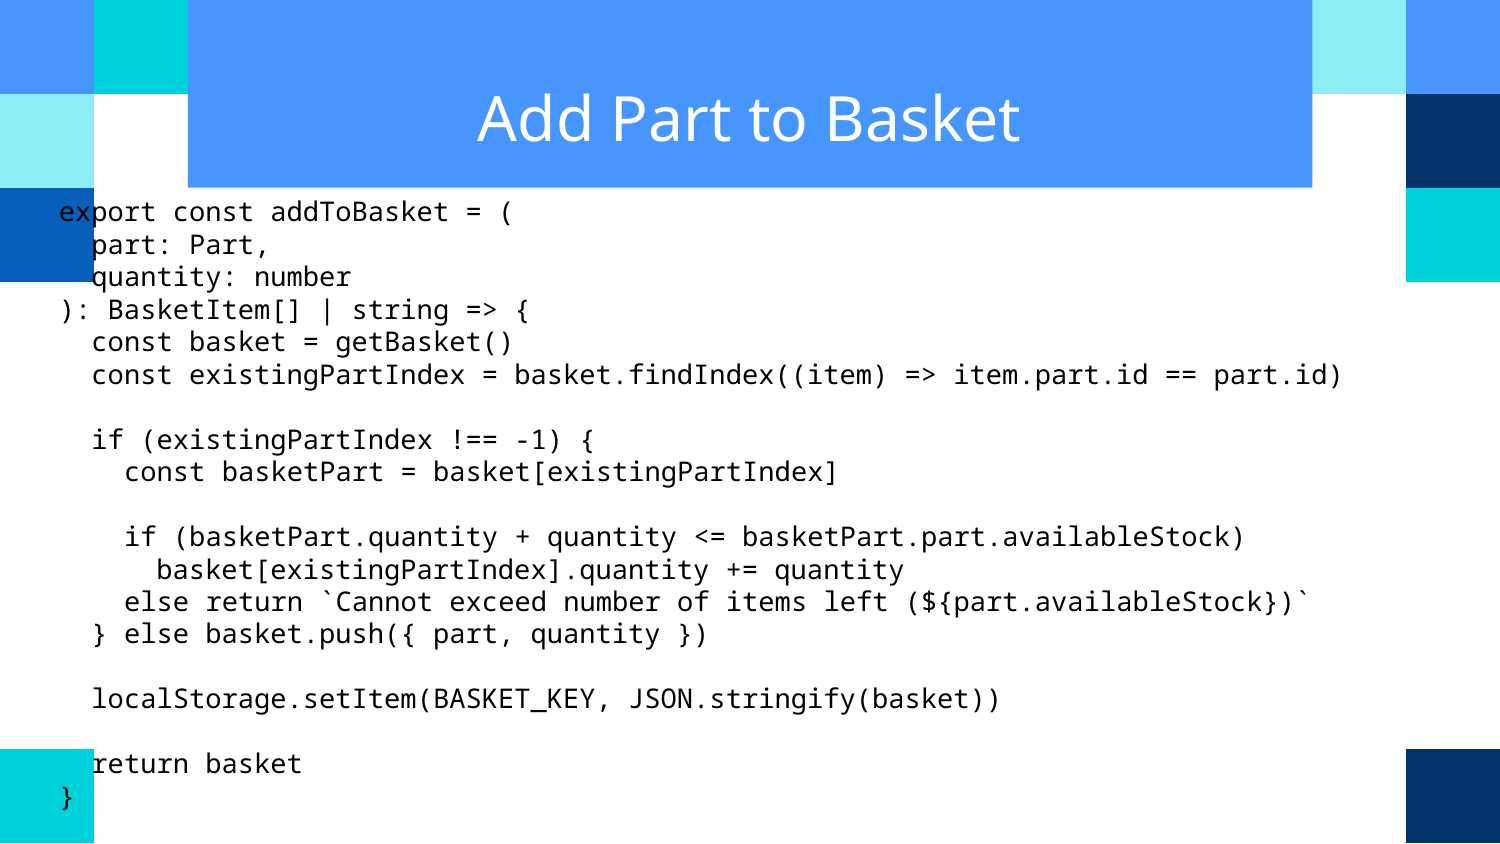

Add Part to Basket
# export const addToBasket = (
 part: Part,
 quantity: number
): BasketItem[] | string => {
 const basket = getBasket()
 const existingPartIndex = basket.findIndex((item) => item.part.id == part.id)
 if (existingPartIndex !== -1) {
 const basketPart = basket[existingPartIndex]
 if (basketPart.quantity + quantity <= basketPart.part.availableStock)
 basket[existingPartIndex].quantity += quantity
 else return `Cannot exceed number of items left (${part.availableStock})`
 } else basket.push({ part, quantity })
 localStorage.setItem(BASKET_KEY, JSON.stringify(basket))
 return basket
}